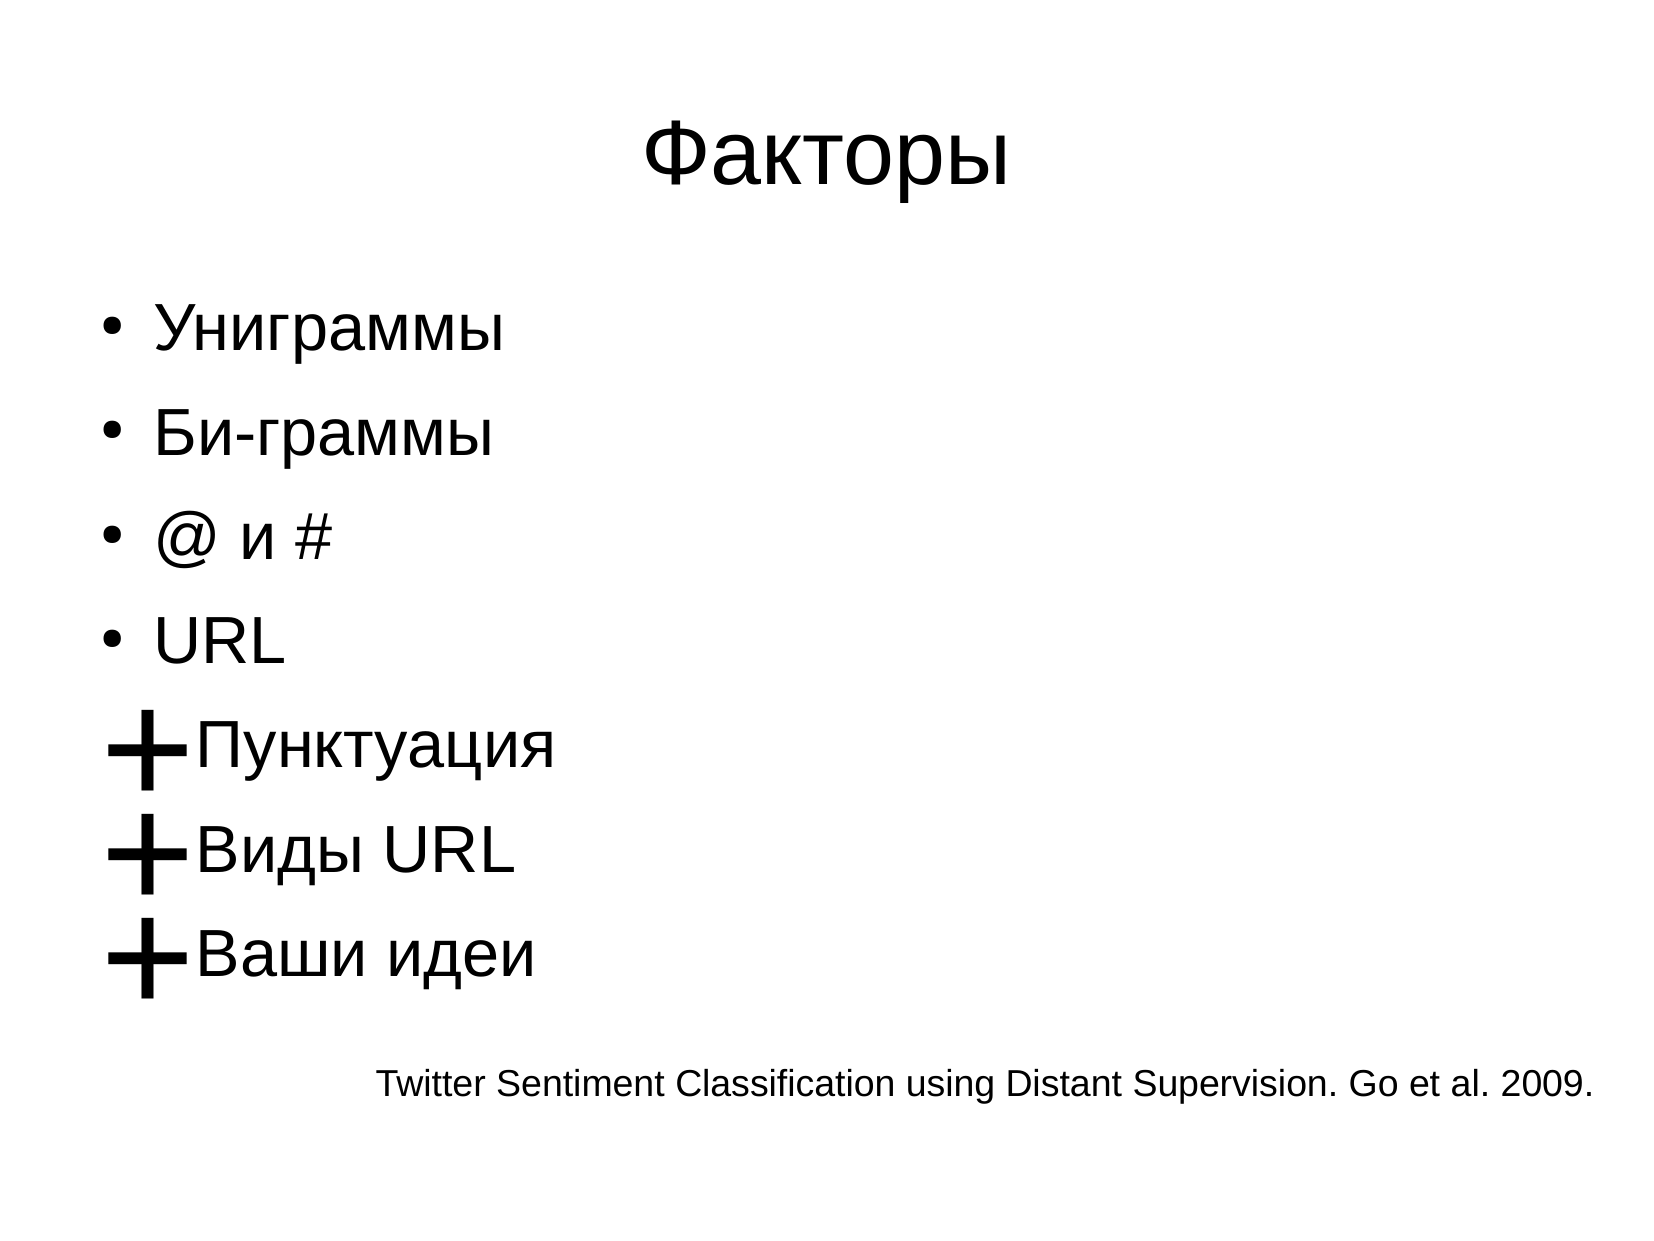

# Факторы
Униграммы
Би-граммы
@ и #
URL
Пунктуация
Виды URL
Ваши идеи
Twitter Sentiment Classification using Distant Supervision. Go et al. 2009.